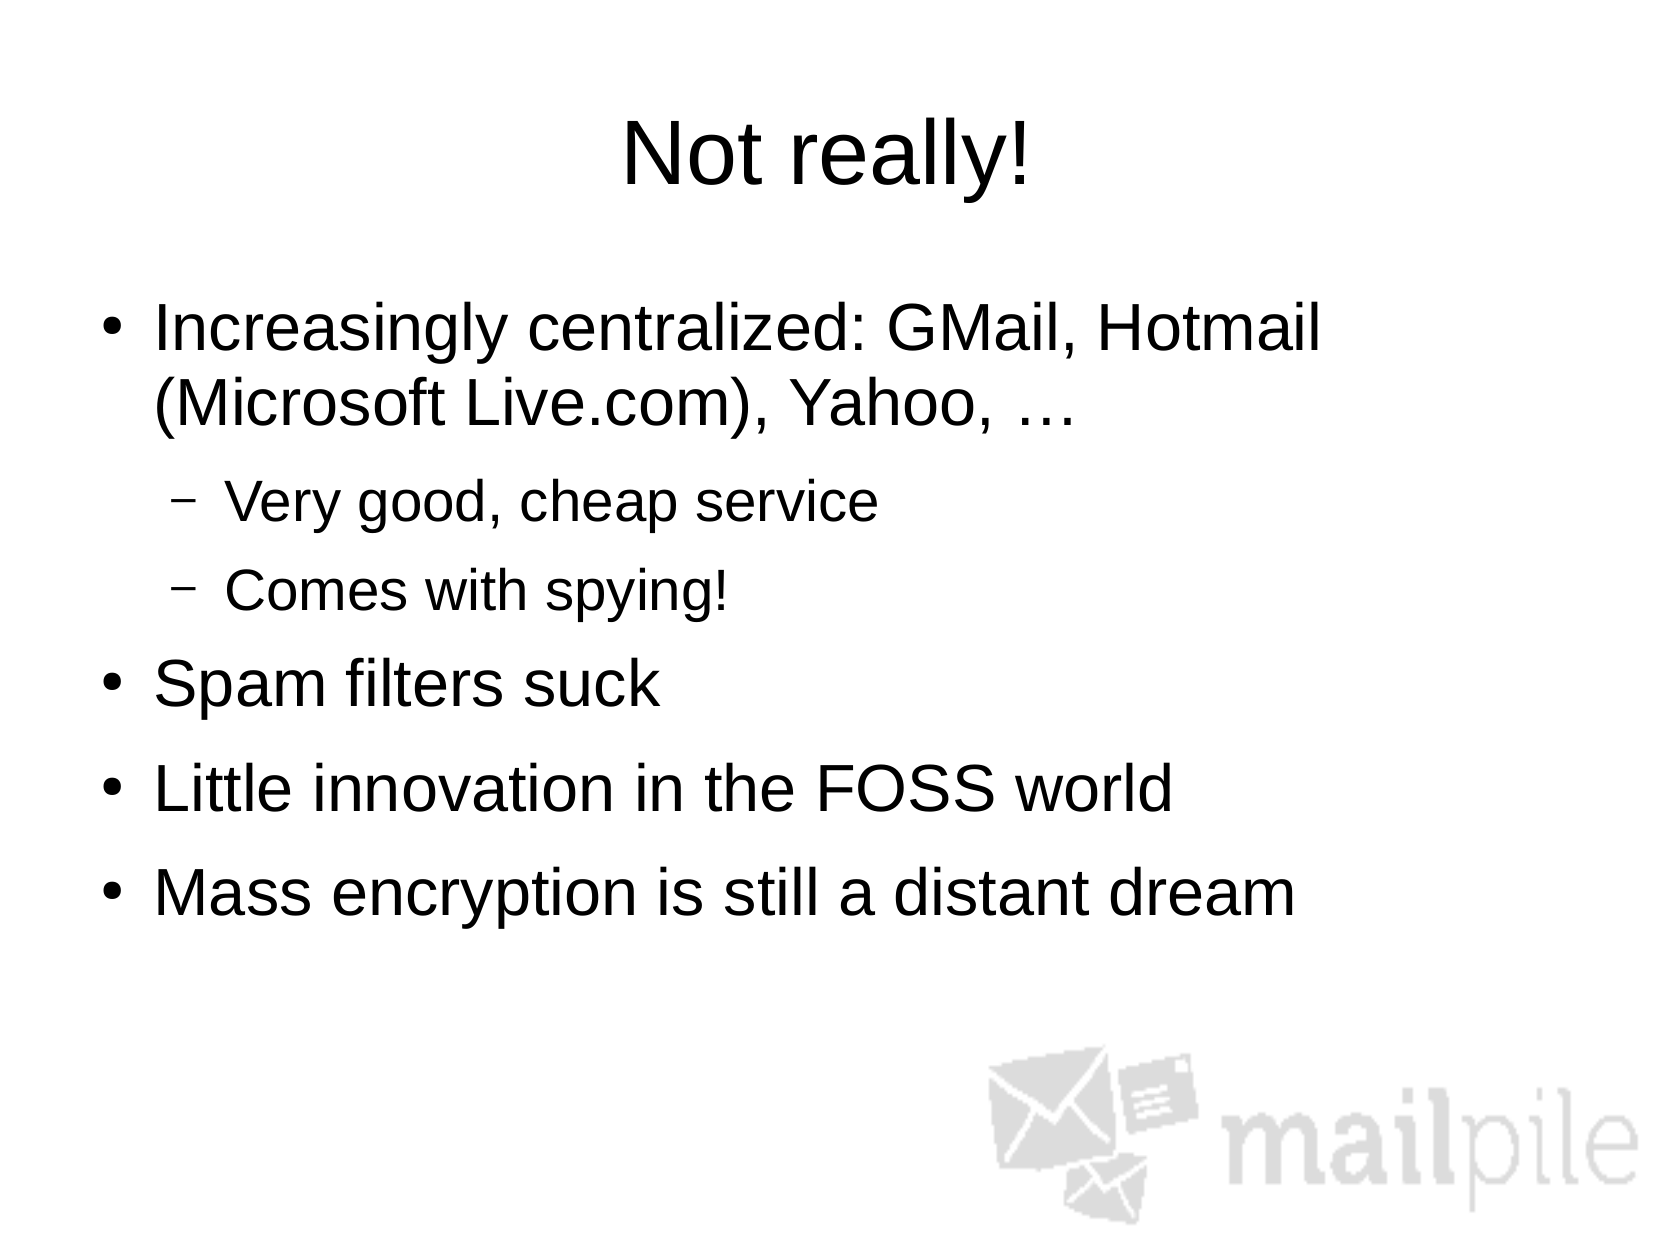

# Not really!
Increasingly centralized: GMail, Hotmail (Microsoft Live.com), Yahoo, …
Very good, cheap service
Comes with spying!
Spam filters suck
Little innovation in the FOSS world
Mass encryption is still a distant dream